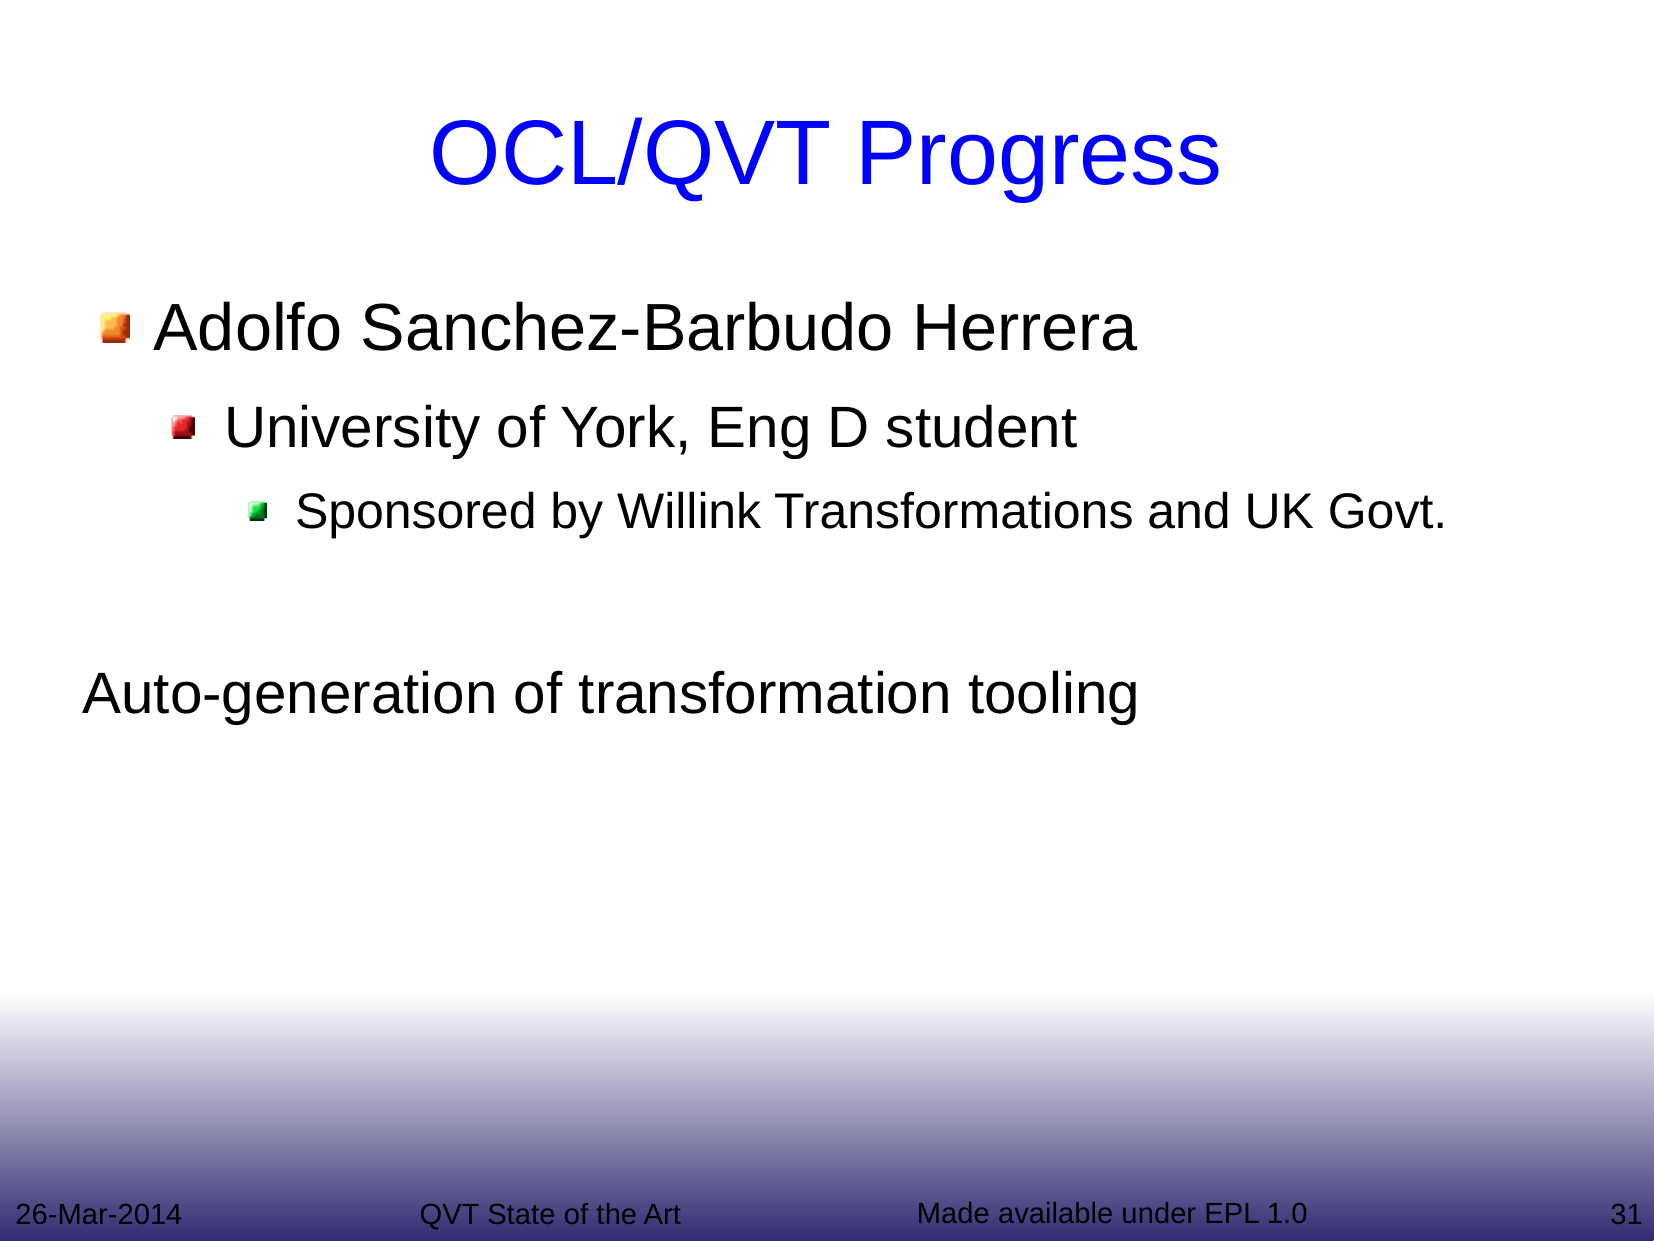

# OCL/QVT Progress
Adolfo Sanchez-Barbudo Herrera
University of York, Eng D student
Sponsored by Willink Transformations and UK Govt.
Auto-generation of transformation tooling
26-Mar-2014
QVT State of the Art
31